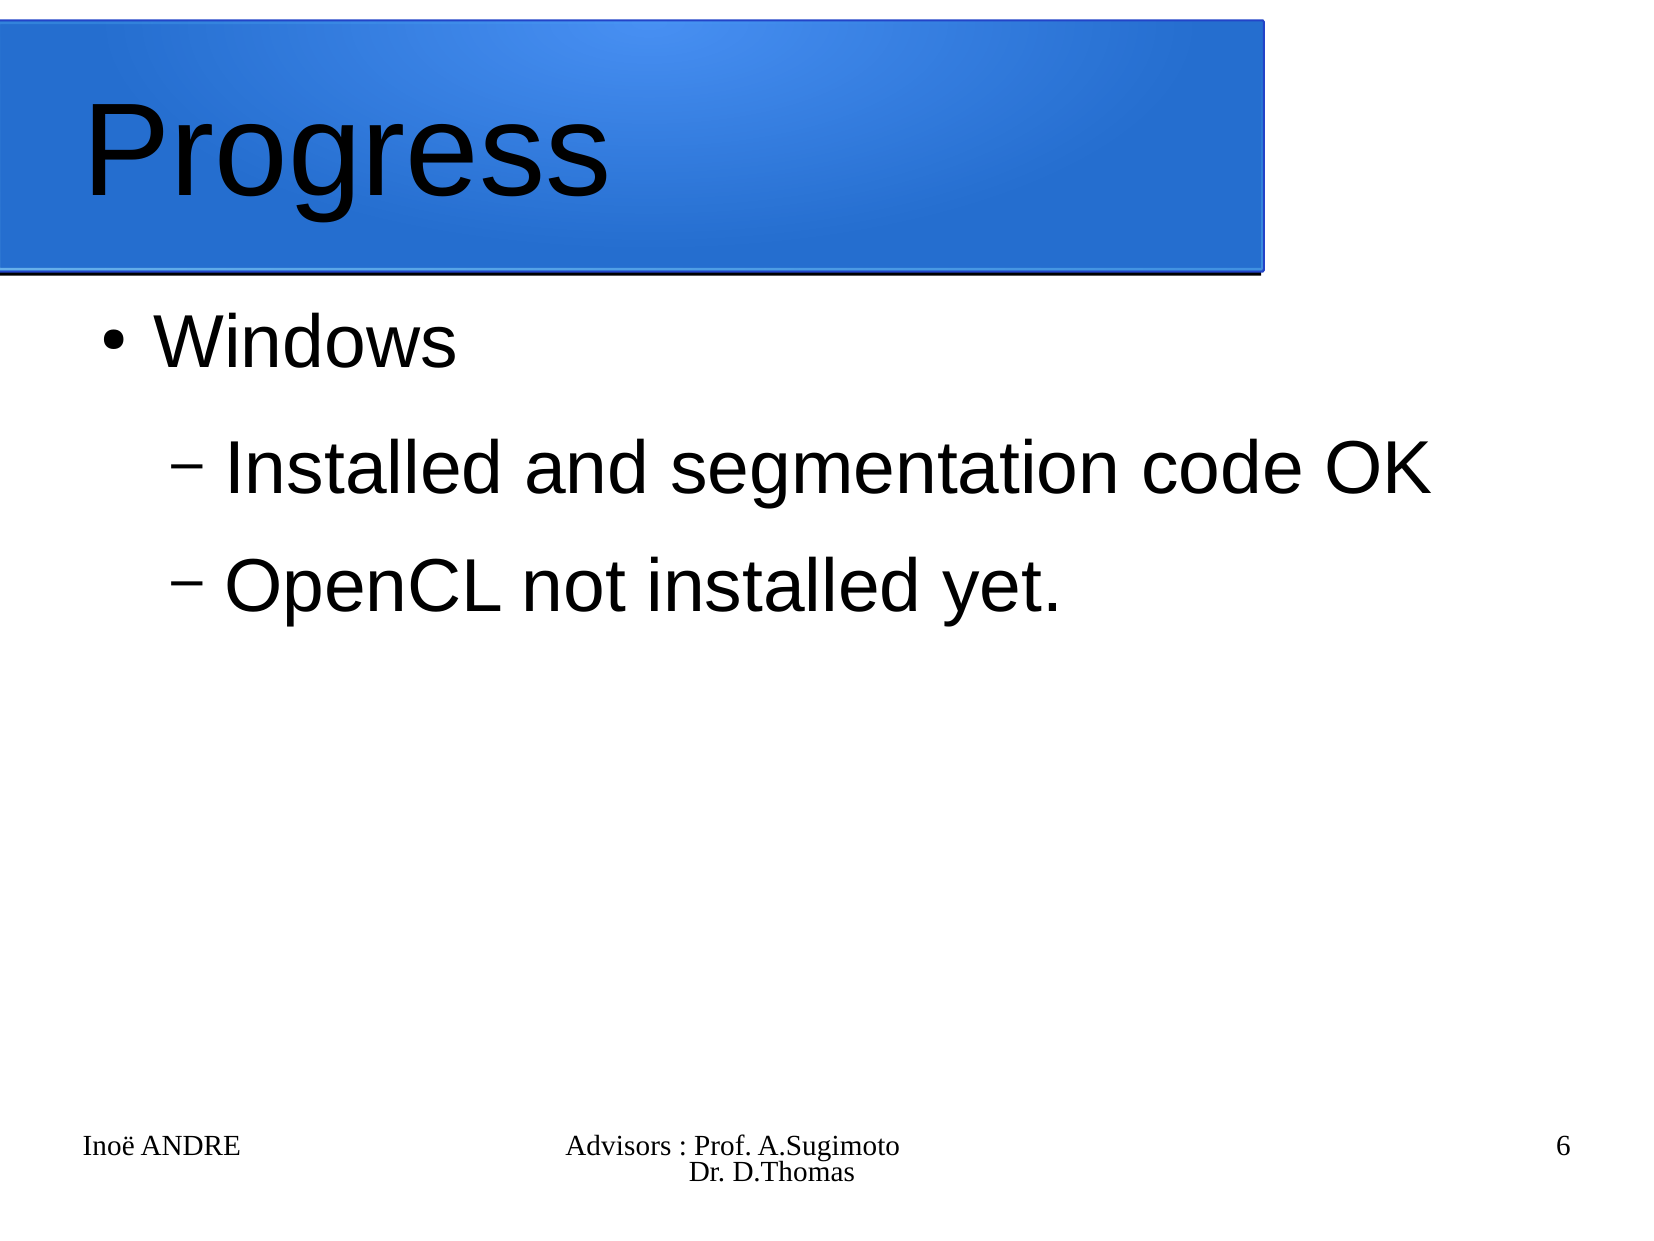

# Progress
Windows
Installed and segmentation code OK
OpenCL not installed yet.
Inoë ANDRE
Advisors : Prof. A.Sugimoto Dr. D.Thomas
6